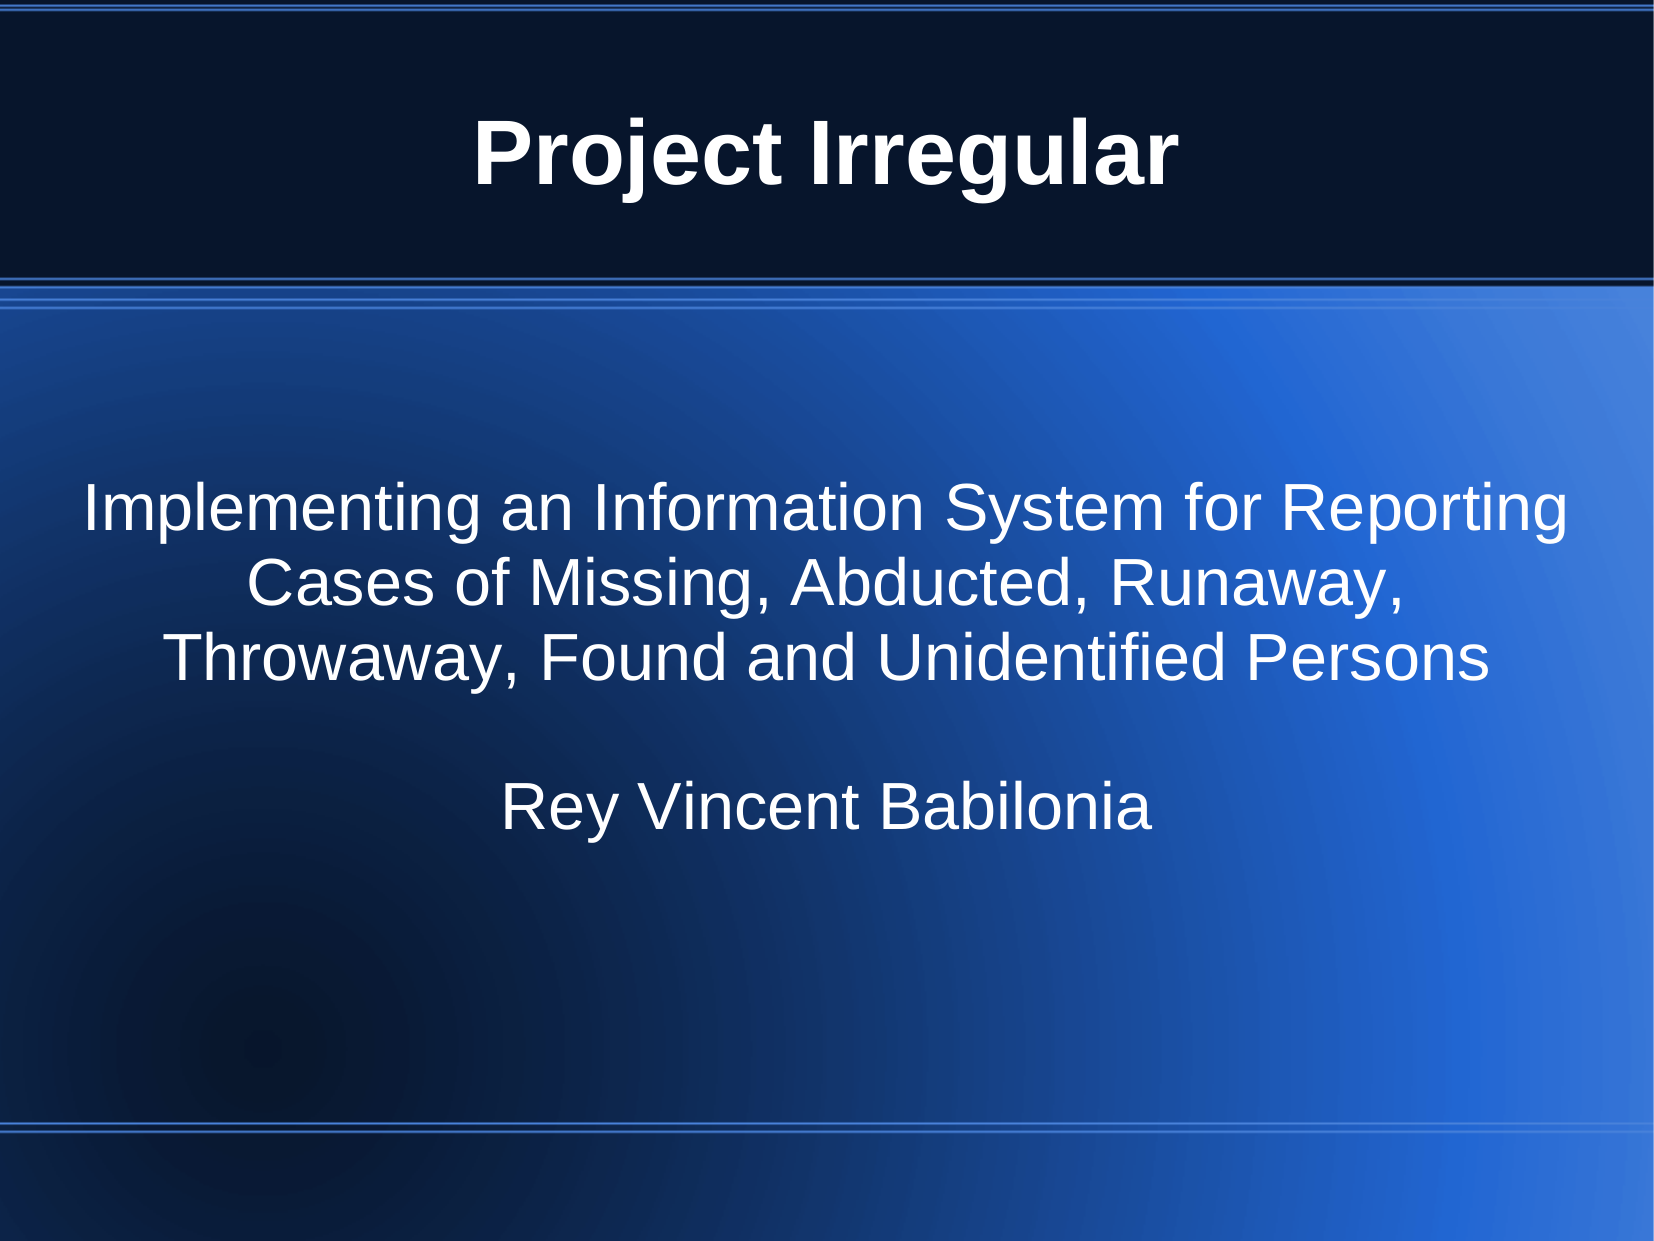

# Project Irregular
Implementing an Information System for Reporting Cases of Missing, Abducted, Runaway, Throwaway, Found and Unidentified Persons
Rey Vincent Babilonia